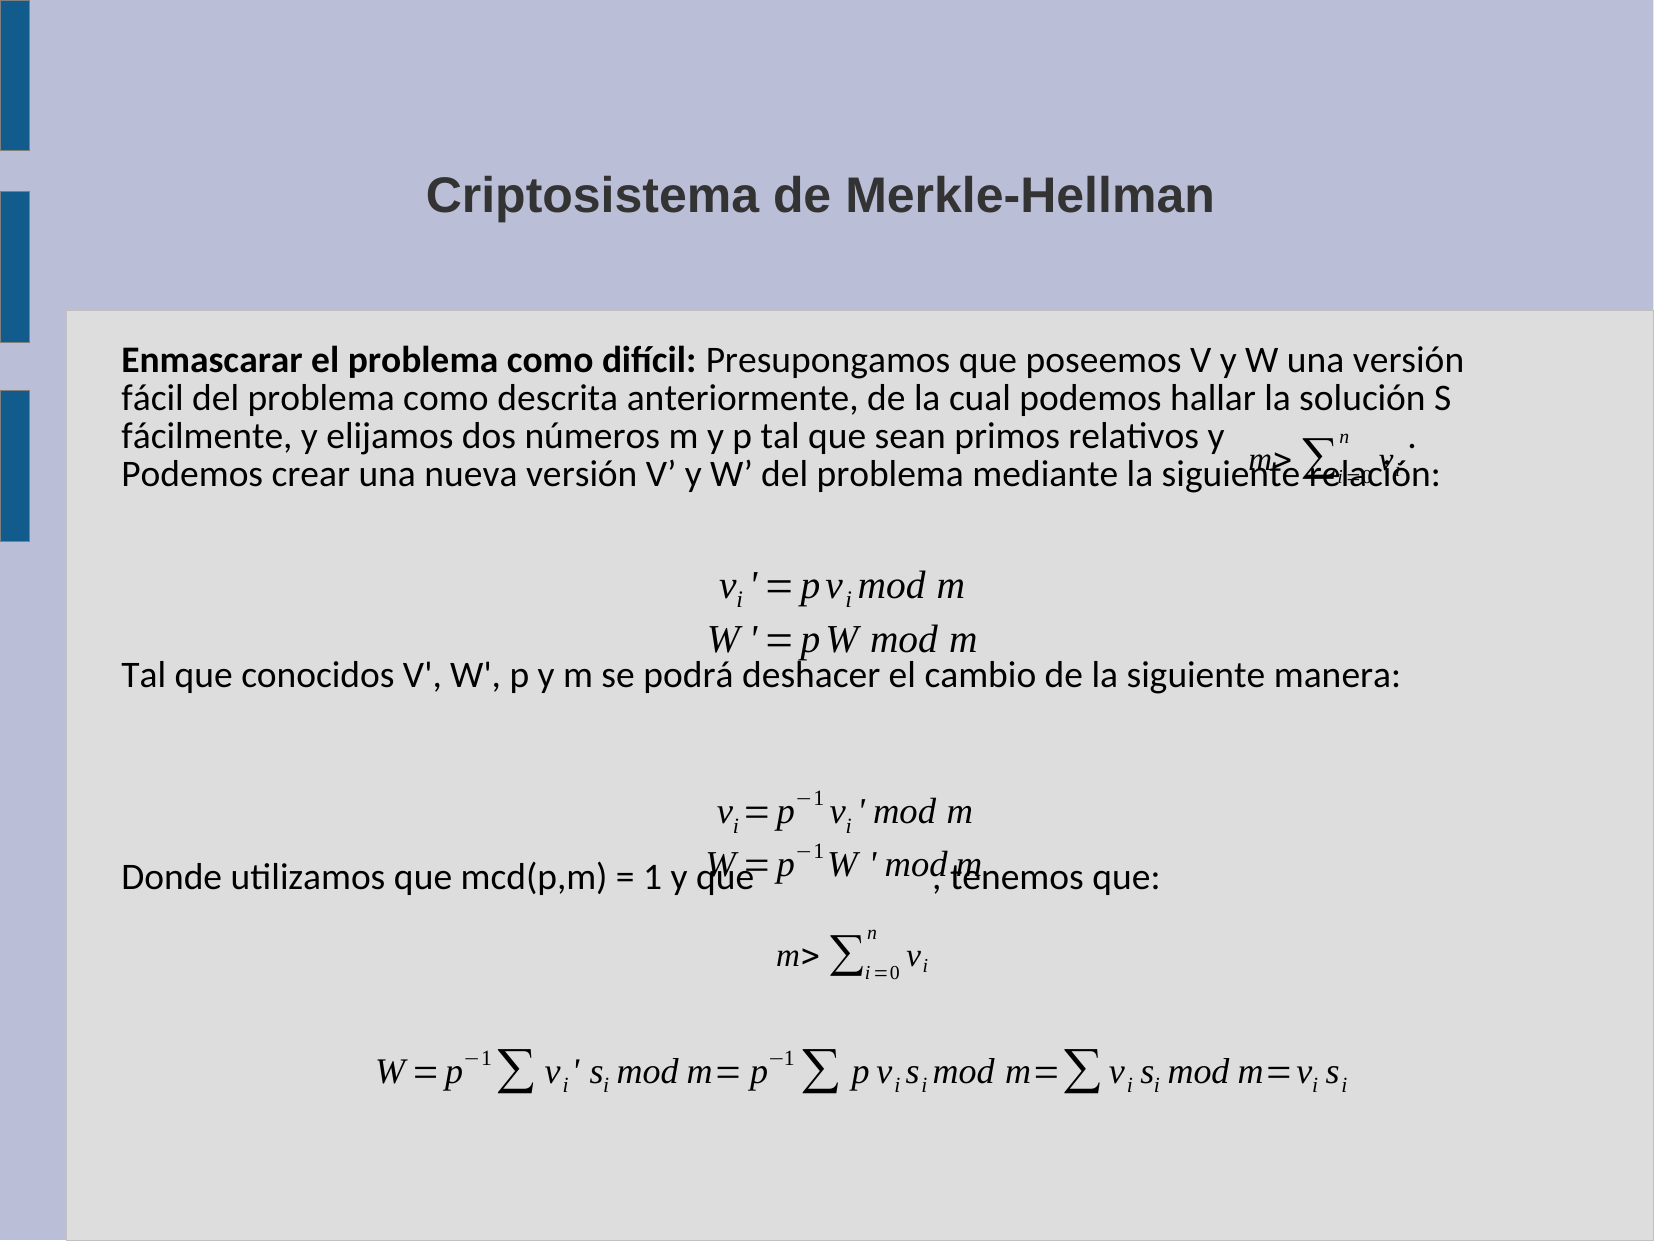

# Criptosistema de Merkle-Hellman
Enmascarar el problema como difícil: Presupongamos que poseemos V y W una versión fácil del problema como descrita anteriormente, de la cual podemos hallar la solución S fácilmente, y elijamos dos números m y p tal que sean primos relativos y . Podemos crear una nueva versión V’ y W’ del problema mediante la siguiente relación:
Tal que conocidos V', W', p y m se podrá deshacer el cambio de la siguiente manera:
Donde utilizamos que mcd(p,m) = 1 y que , tenemos que: